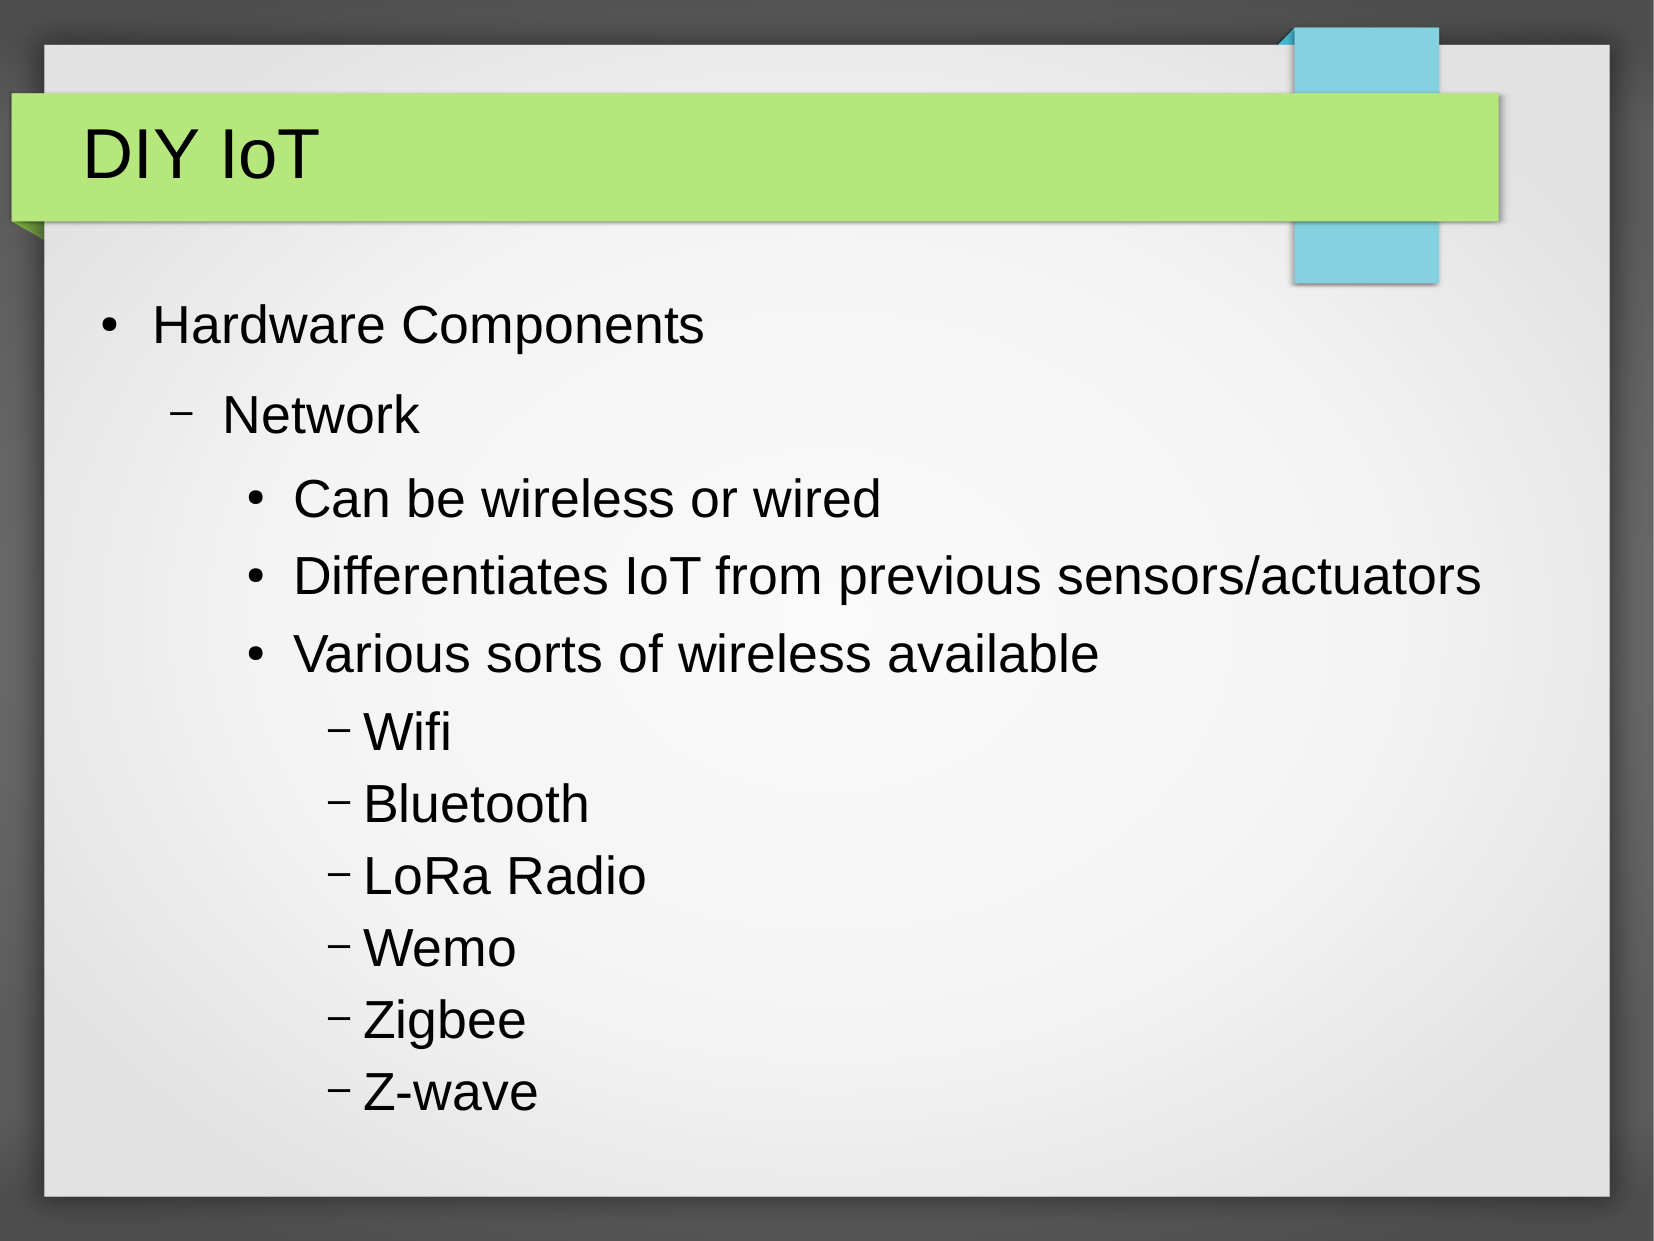

# DIY IoT
Hardware Components
Network
Can be wireless or wired
Differentiates IoT from previous sensors/actuators
Various sorts of wireless available
Wifi
Bluetooth
LoRa Radio
Wemo
Zigbee
Z-wave